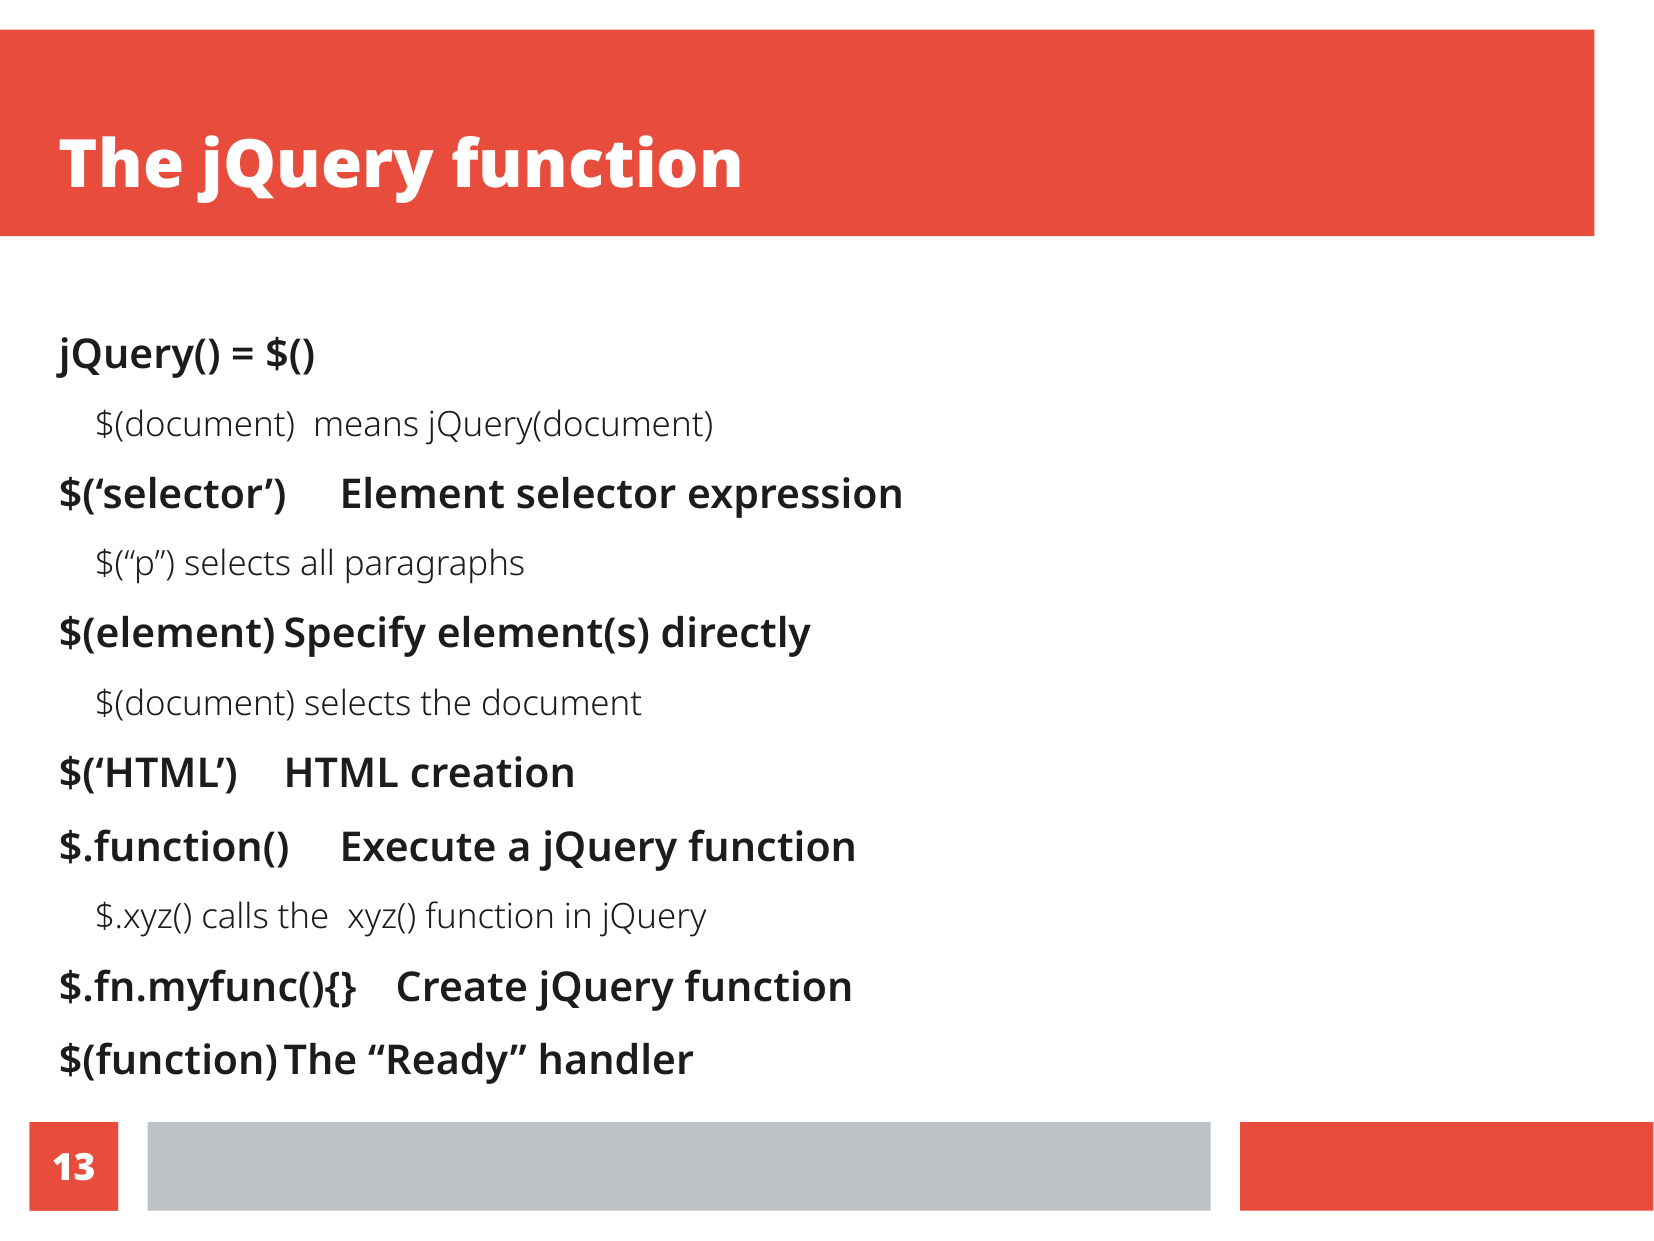

# The jQuery function
jQuery() = $()
$(document) means jQuery(document)
$(‘selector’)	Element selector expression
$(“p”) selects all paragraphs
$(element)	Specify element(s) directly
$(document) selects the document
$(‘HTML’)	HTML creation
$.function()	Execute a jQuery function
$.xyz() calls the xyz() function in jQuery
$.fn.myfunc(){}	Create jQuery function
$(function)	The “Ready” handler
13